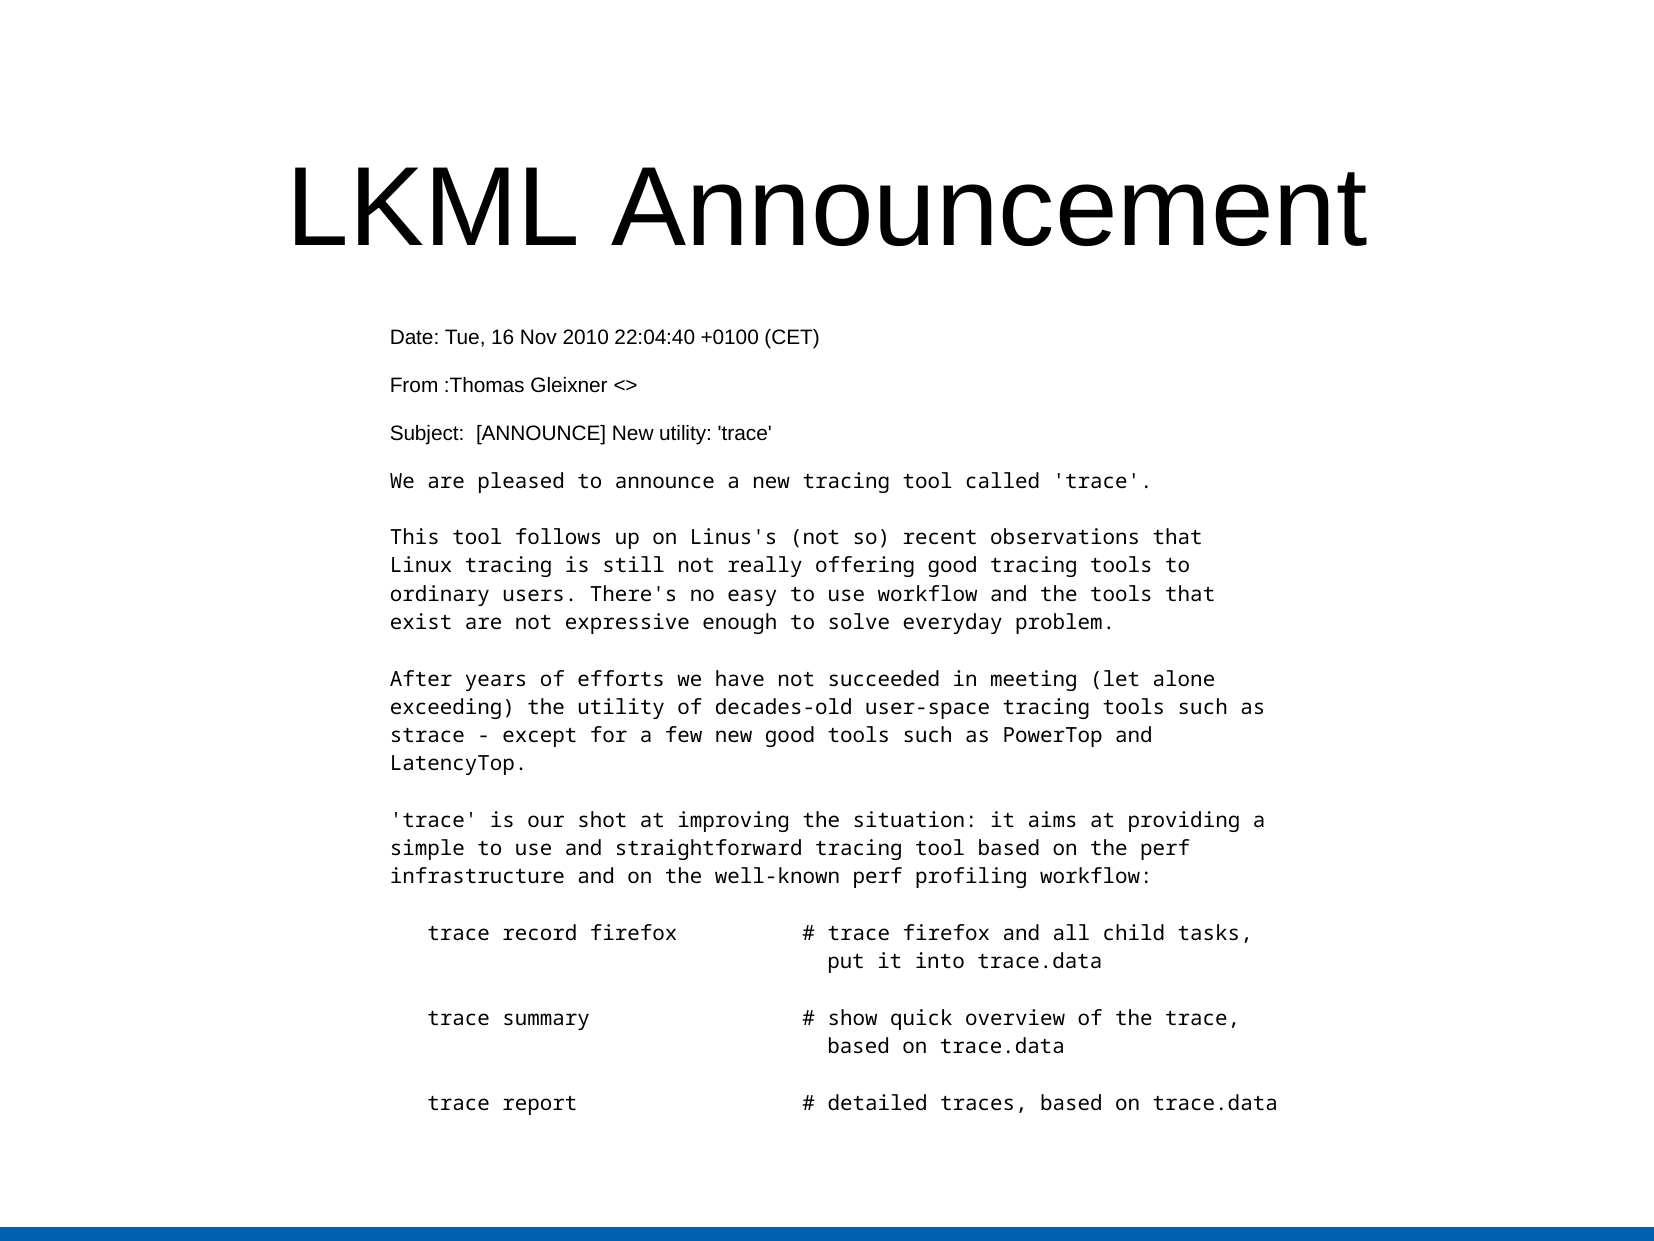

# LKML Announcement
Date: Tue, 16 Nov 2010 22:04:40 +0100 (CET)
From :Thomas Gleixner <>
Subject: [ANNOUNCE] New utility: 'trace'
We are pleased to announce a new tracing tool called 'trace'.
This tool follows up on Linus's (not so) recent observations that
Linux tracing is still not really offering good tracing tools to
ordinary users. There's no easy to use workflow and the tools that
exist are not expressive enough to solve everyday problem.
After years of efforts we have not succeeded in meeting (let alone
exceeding) the utility of decades-old user-space tracing tools such as
strace - except for a few new good tools such as PowerTop and
LatencyTop.
'trace' is our shot at improving the situation: it aims at providing a
simple to use and straightforward tracing tool based on the perf
infrastructure and on the well-known perf profiling workflow:
 trace record firefox # trace firefox and all child tasks,
 put it into trace.data
 trace summary # show quick overview of the trace,
 based on trace.data
 trace report # detailed traces, based on trace.data